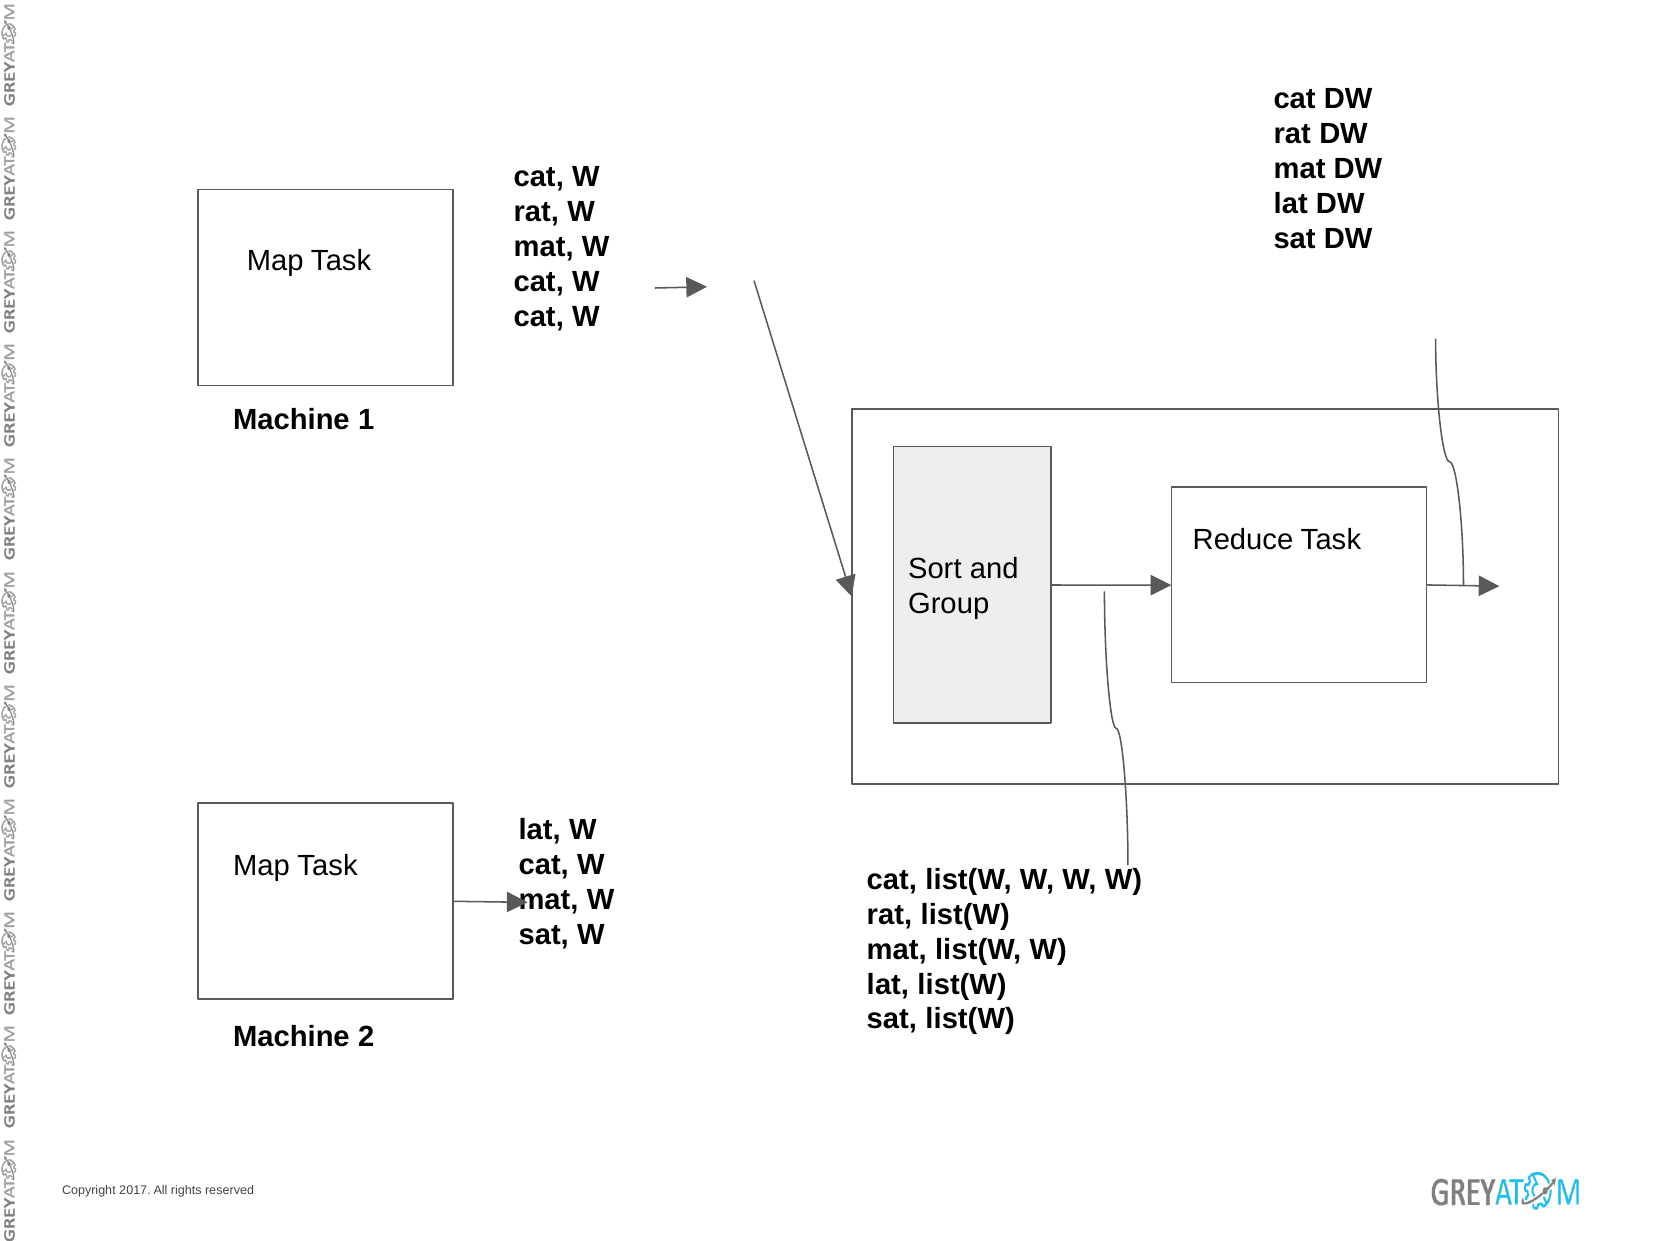

cat DW
rat DW
mat DW
lat DW
sat DW
cat, W
rat, W
mat, W
cat, W
cat, W
Map Task
Machine 1
Sort and Group
Reduce Task
lat, W
cat, W
mat, W
sat, W
Map Task
cat, list(W, W, W, W)
rat, list(W)
mat, list(W, W)
lat, list(W)
sat, list(W)
Machine 2